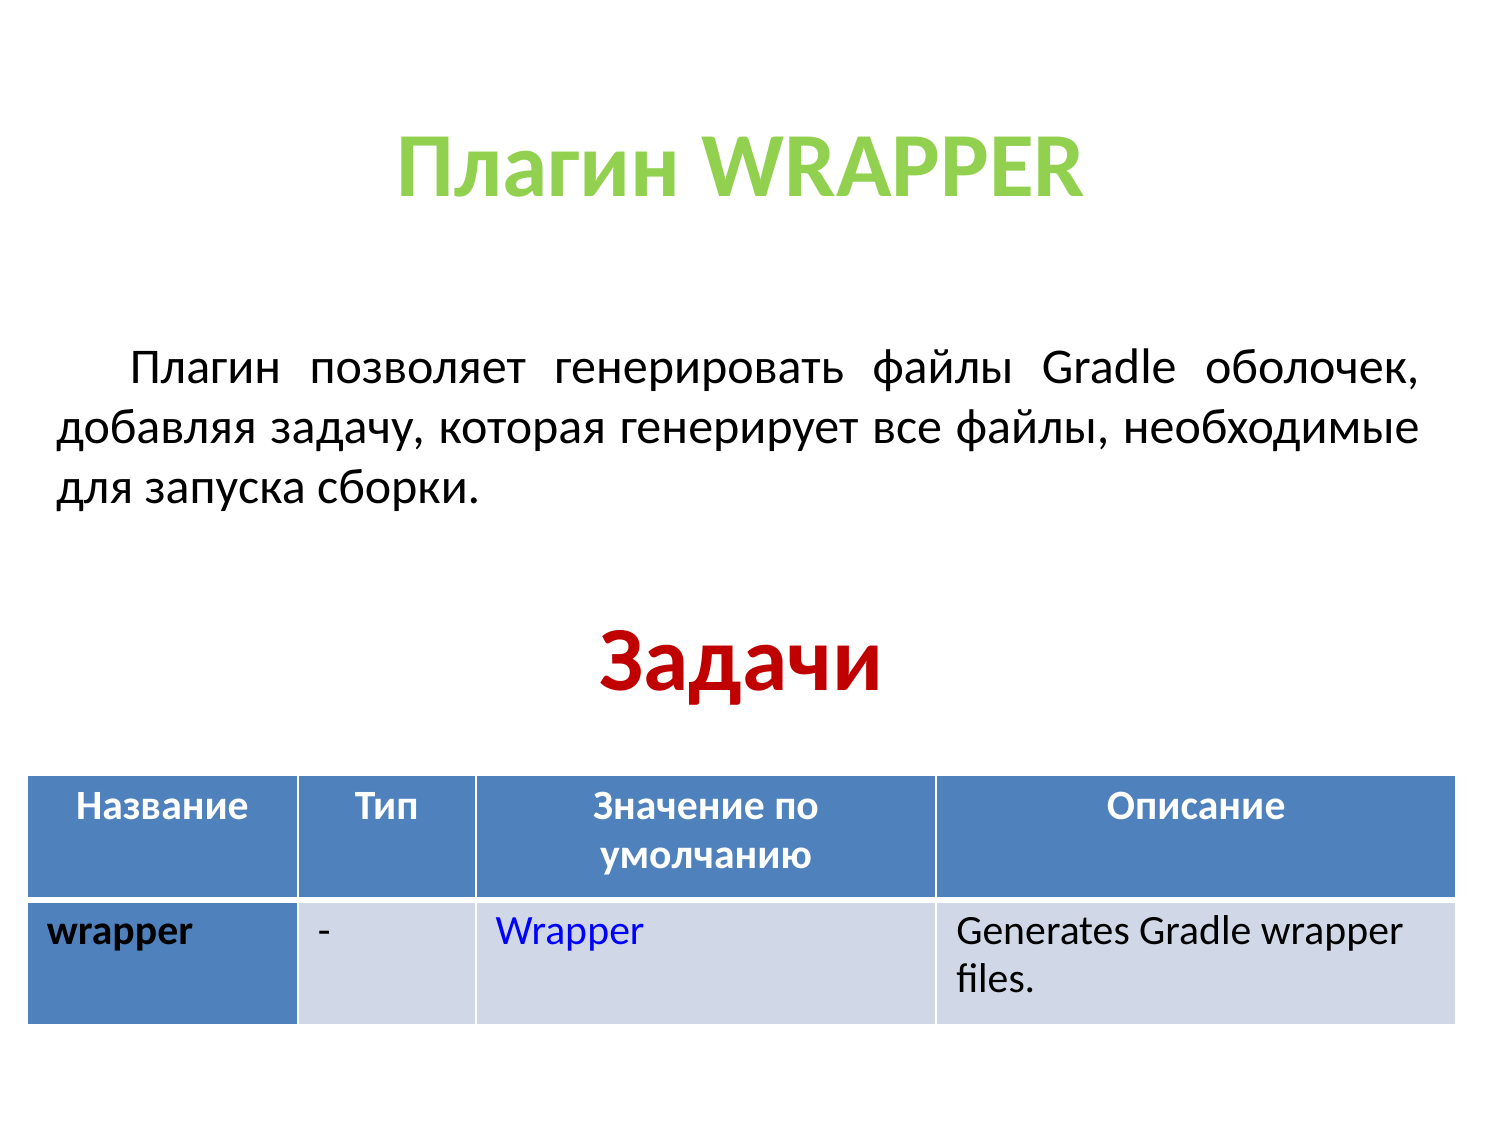

# Плагин WRAPPER
	Плагин позволяет генерировать файлы Gradle оболочек, добавляя задачу, которая генерирует все файлы, необходимые для запуска сборки.
Задачи
| Название | Тип | Значение по умолчанию | Описание |
| --- | --- | --- | --- |
| wrapper | - | Wrapper | Generates Gradle wrapper files. |